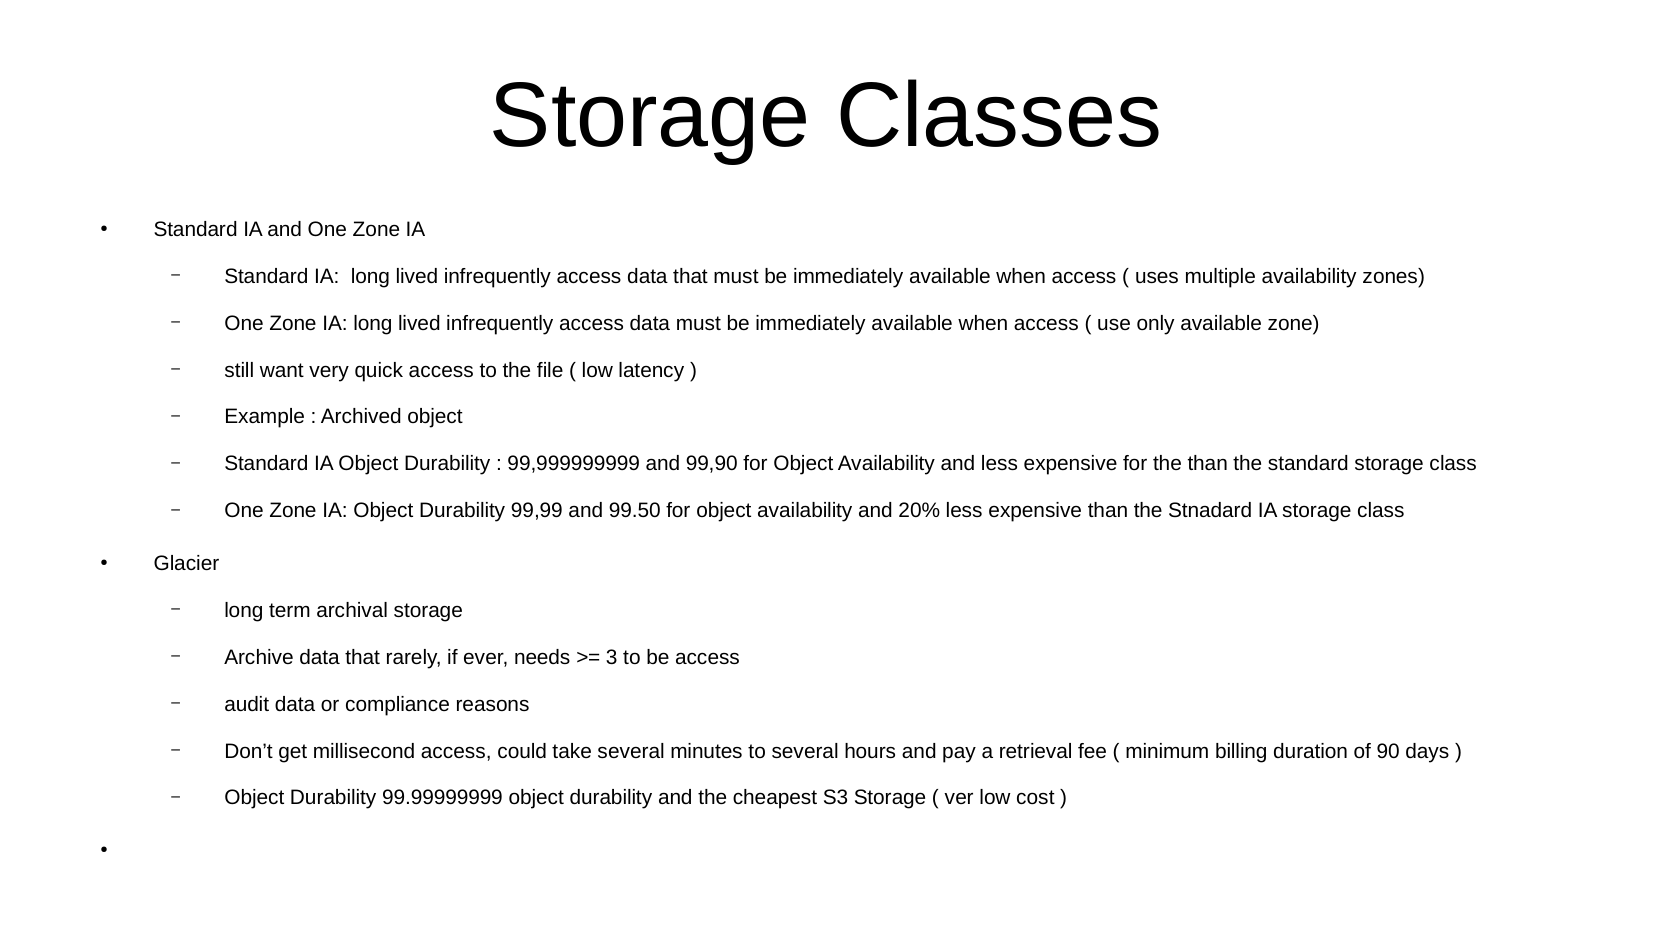

# Storage Classes
Standard IA and One Zone IA
Standard IA: long lived infrequently access data that must be immediately available when access ( uses multiple availability zones)
One Zone IA: long lived infrequently access data must be immediately available when access ( use only available zone)
still want very quick access to the file ( low latency )
Example : Archived object
Standard IA Object Durability : 99,999999999 and 99,90 for Object Availability and less expensive for the than the standard storage class
One Zone IA: Object Durability 99,99 and 99.50 for object availability and 20% less expensive than the Stnadard IA storage class
Glacier
long term archival storage
Archive data that rarely, if ever, needs >= 3 to be access
audit data or compliance reasons
Don’t get millisecond access, could take several minutes to several hours and pay a retrieval fee ( minimum billing duration of 90 days )
Object Durability 99.99999999 object durability and the cheapest S3 Storage ( ver low cost )